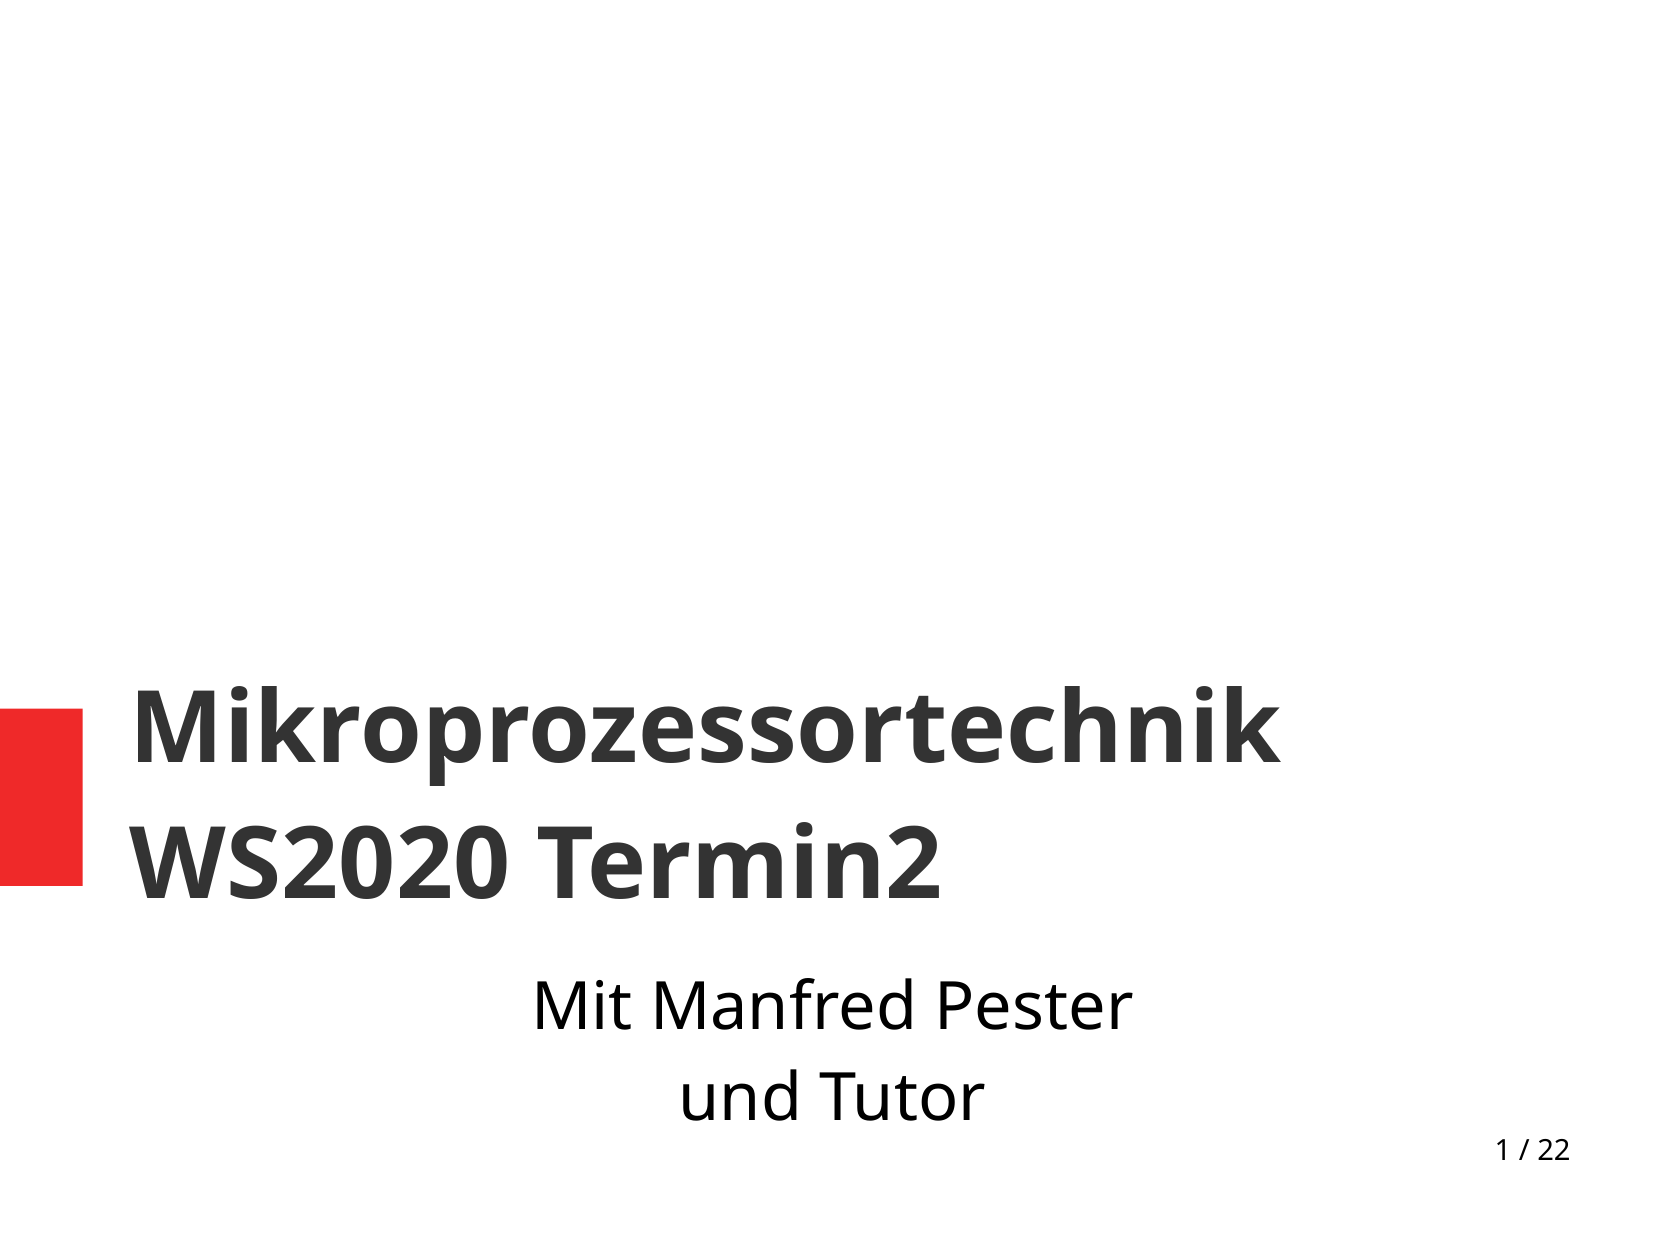

# Mikroprozessortechnik WS2020 Termin2
Mit Manfred Pester
 und Tutor
1